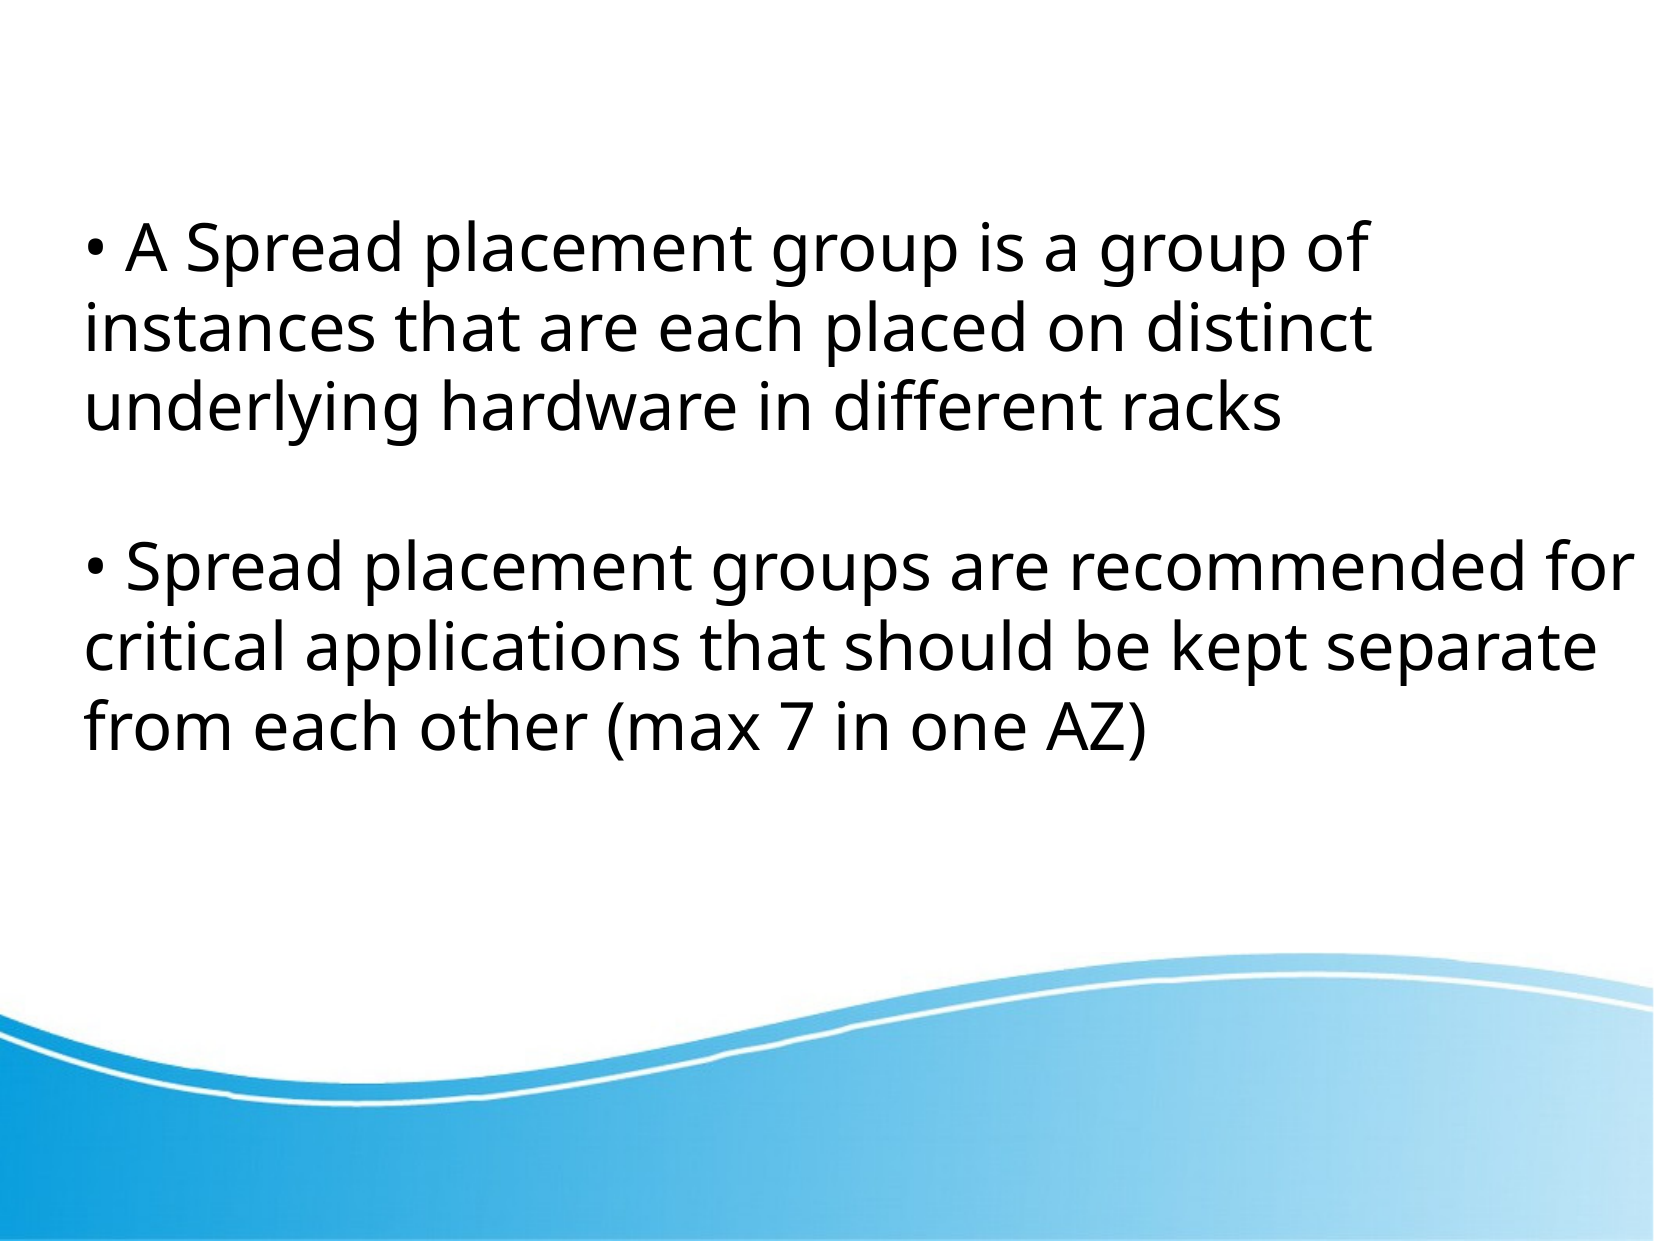

• A Spread placement group is a group of instances that are each placed on distinct underlying hardware in different racks
• Spread placement groups are recommended for critical applications that should be kept separate from each other (max 7 in one AZ)